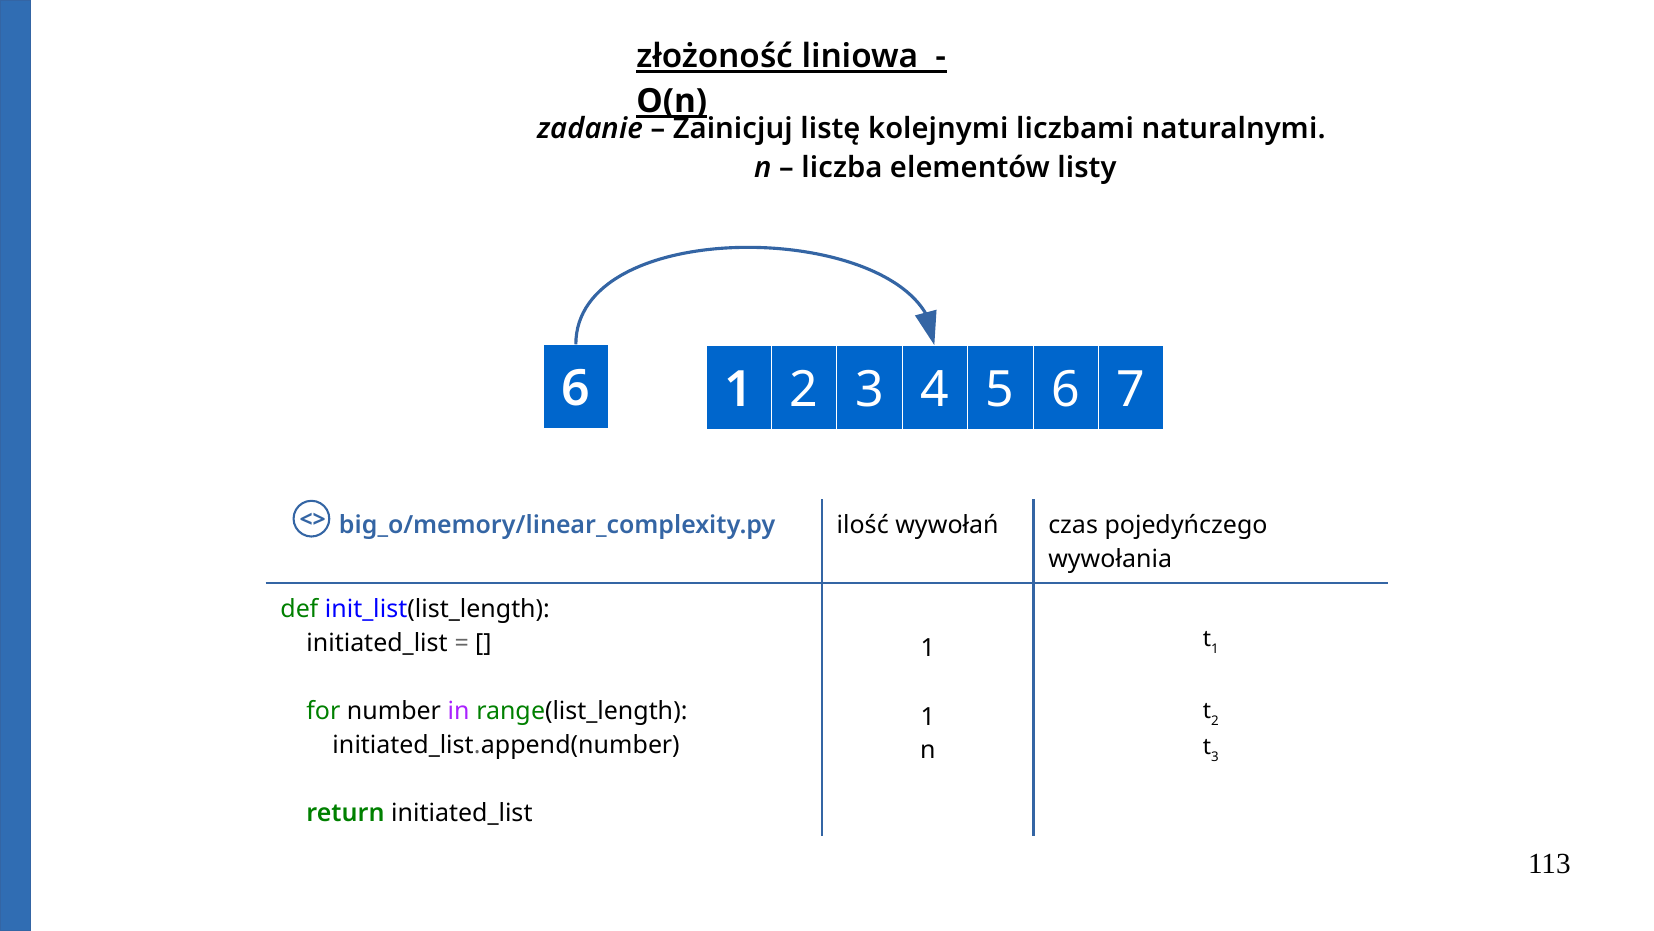

złożoność liniowa - O(n)
zadanie – Zainicjuj listę kolejnymi liczbami naturalnymi.
n – liczba elementów listy
| 6 |
| --- |
| 1 | 2 | 3 | 4 | 5 | 6 | 7 |
| --- | --- | --- | --- | --- | --- | --- |
<>
| big\_o/memory/linear\_complexity.py | ilość wywołań | czas pojedyńczego wywołania |
| --- | --- | --- |
| def init\_list(list\_length): initiated\_list = [] for number in range(list\_length): initiated\_list.append(number) return initiated\_list | 1 1 n | t1 t2 t3 |
113